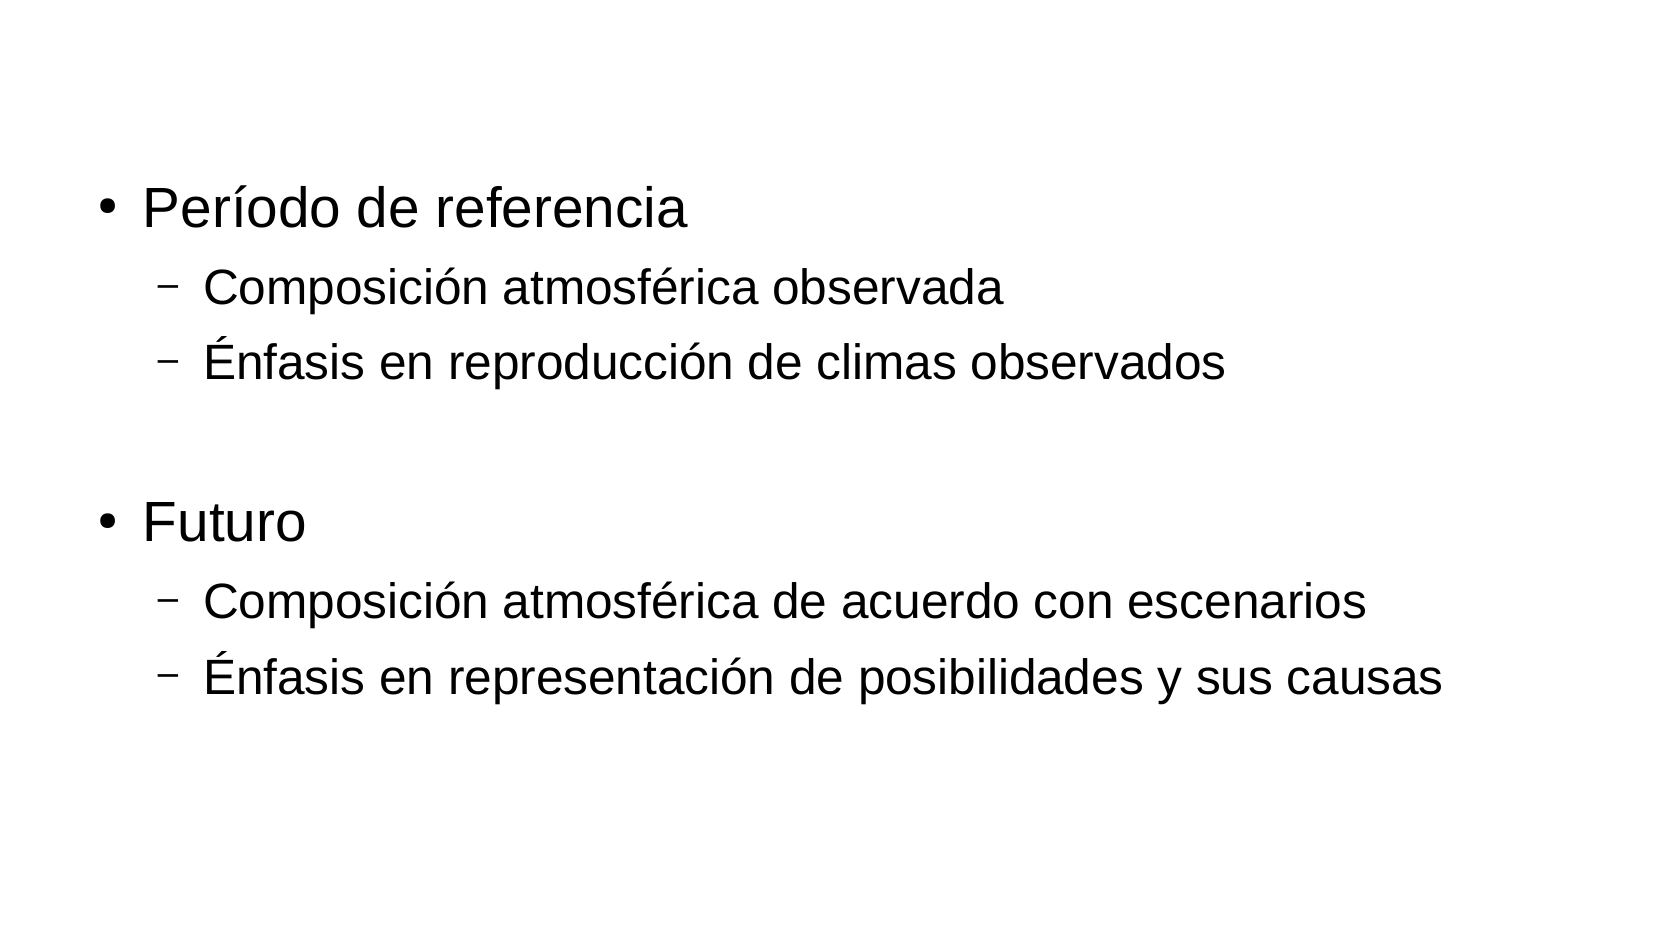

# Período de referencia
Composición atmosférica observada
Énfasis en reproducción de climas observados
Futuro
Composición atmosférica de acuerdo con escenarios
Énfasis en representación de posibilidades y sus causas